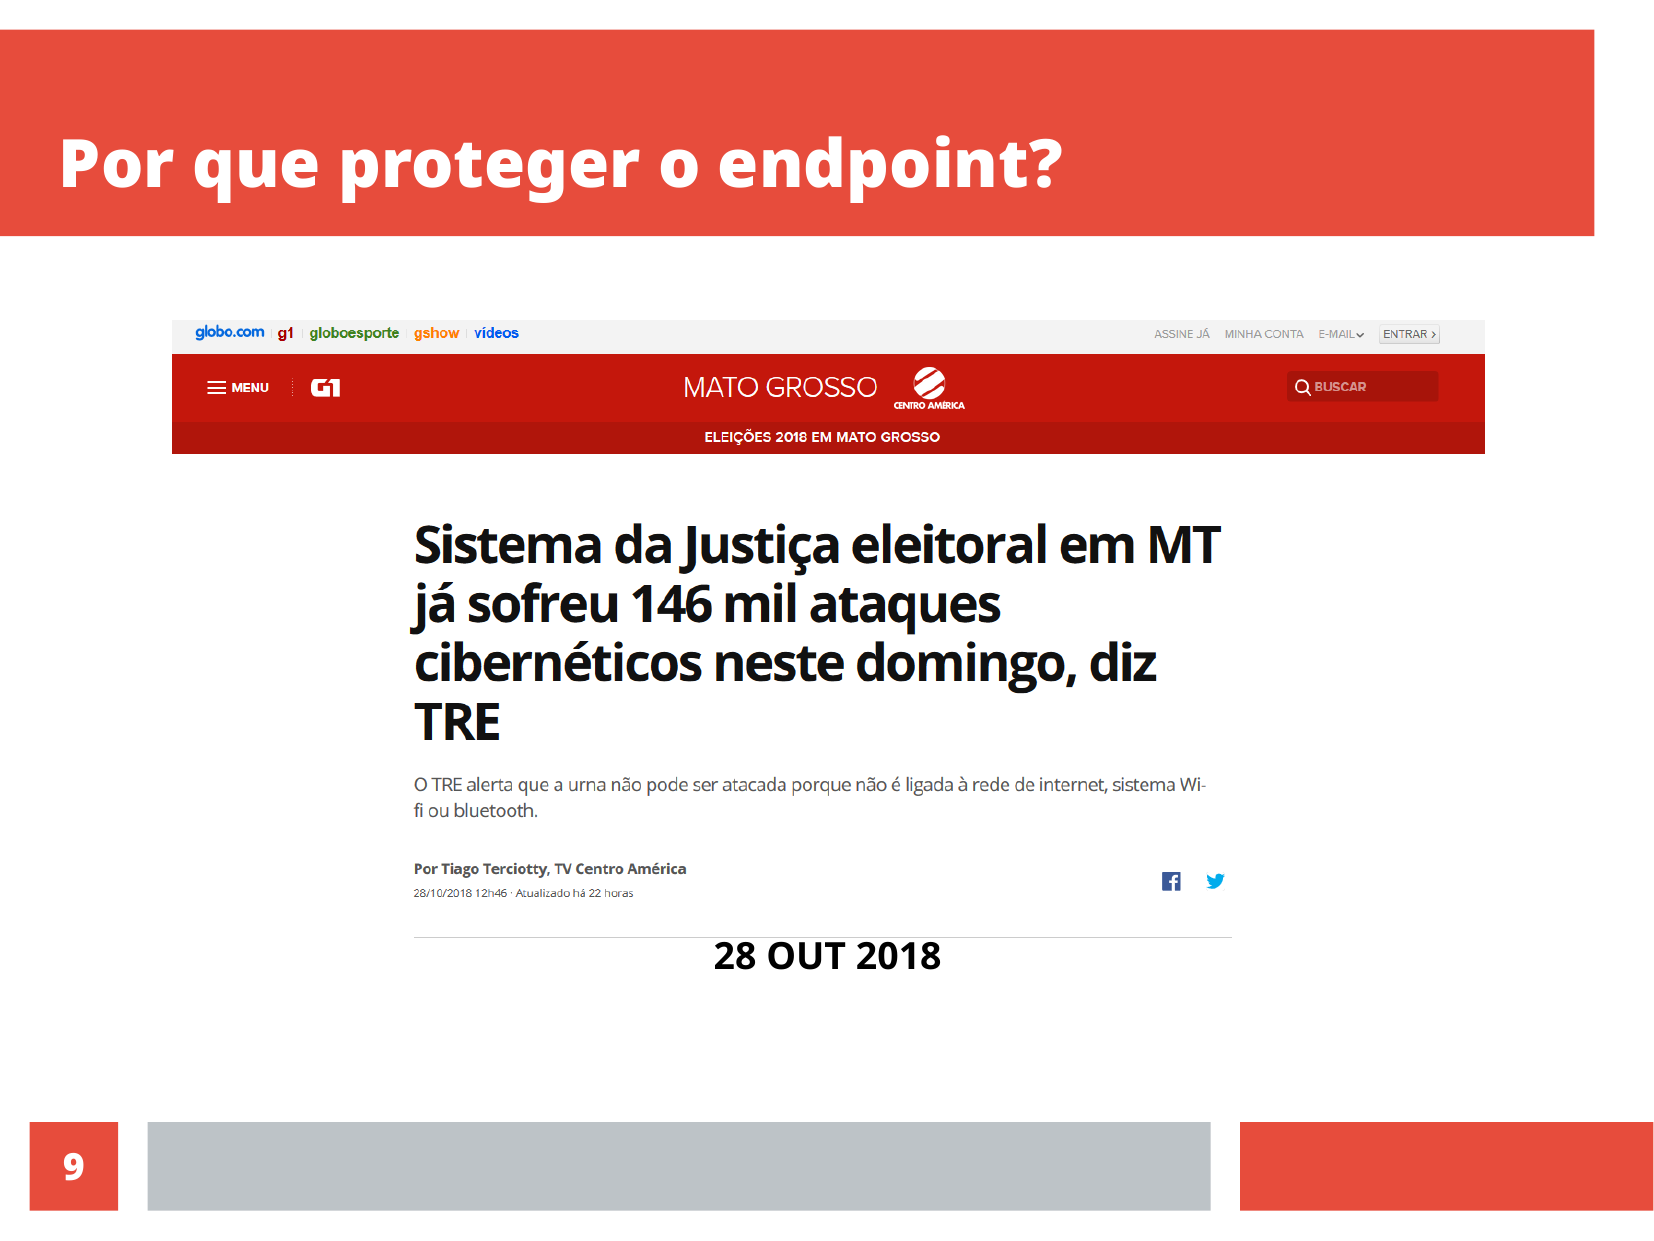

# Por que proteger o endpoint?
28 OUT 2018
9